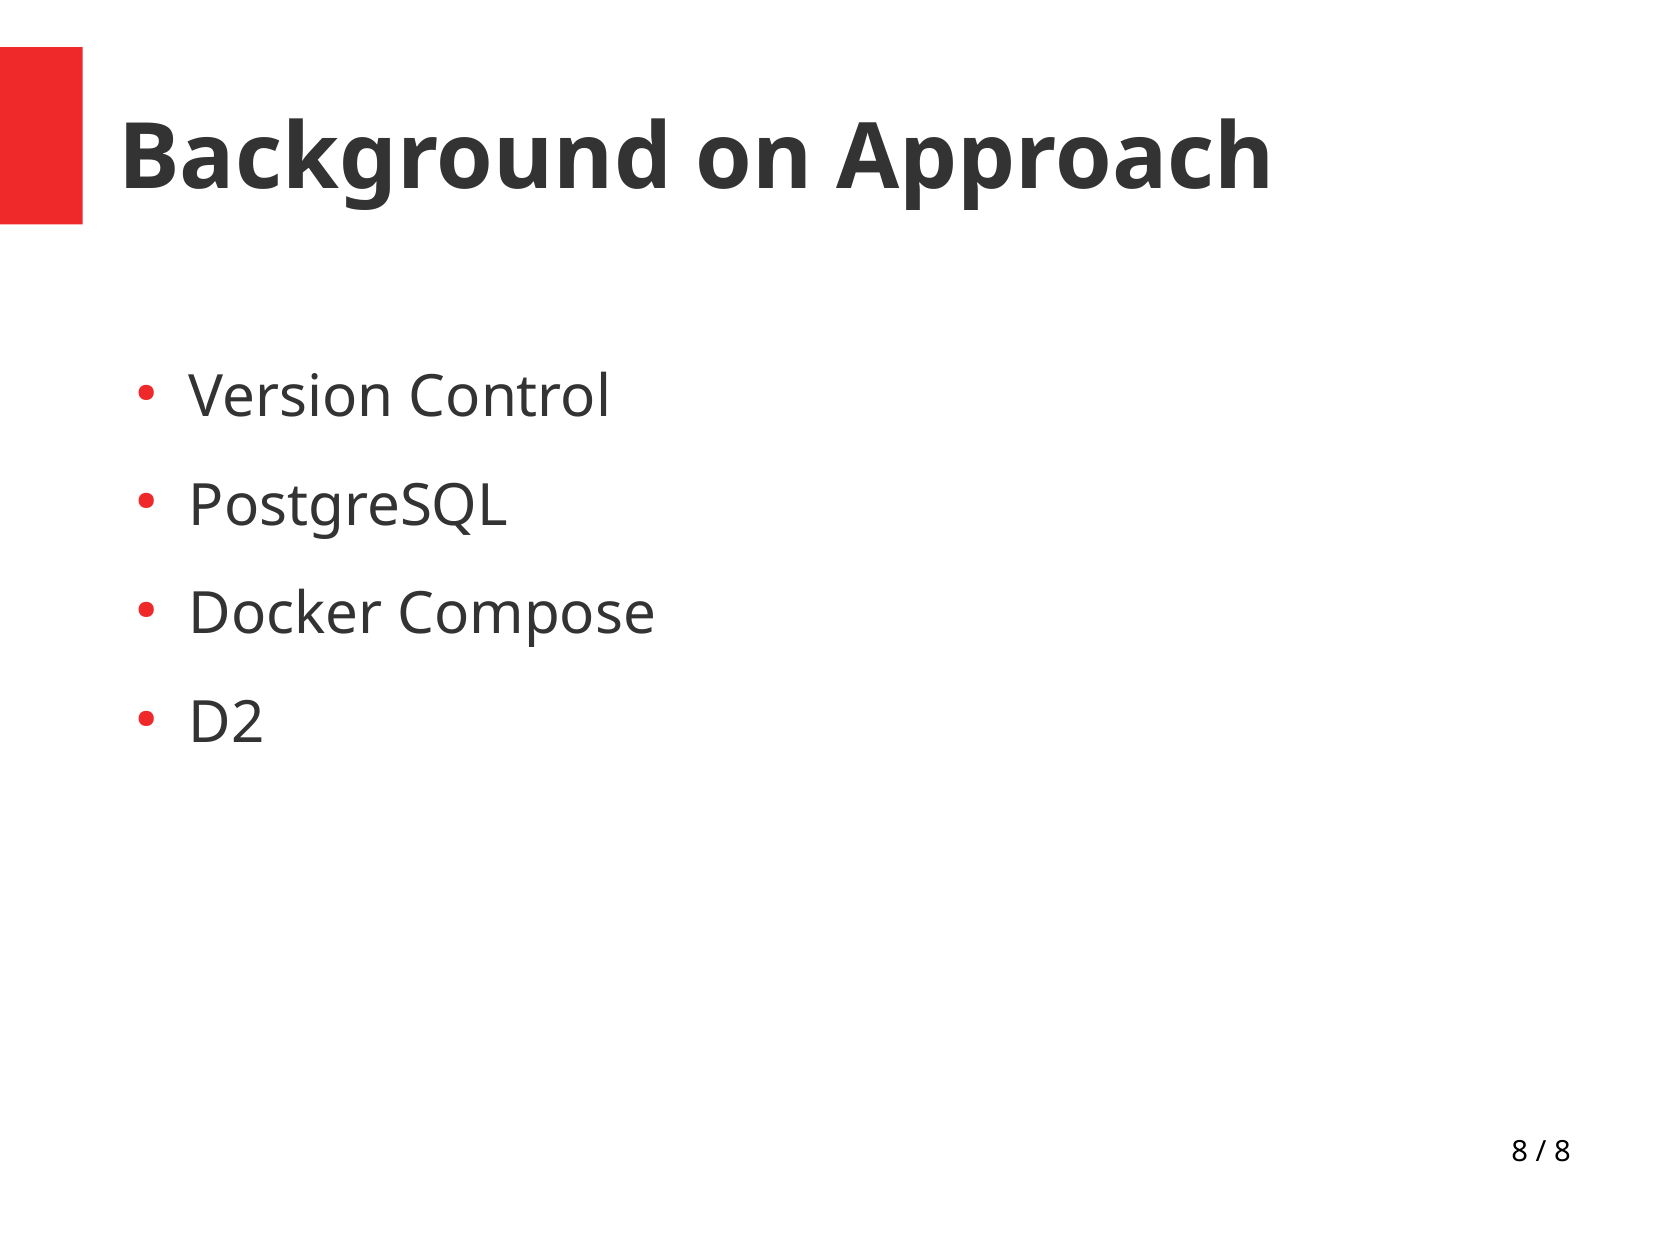

# Background on Approach
Version Control
PostgreSQL
Docker Compose
D2
8